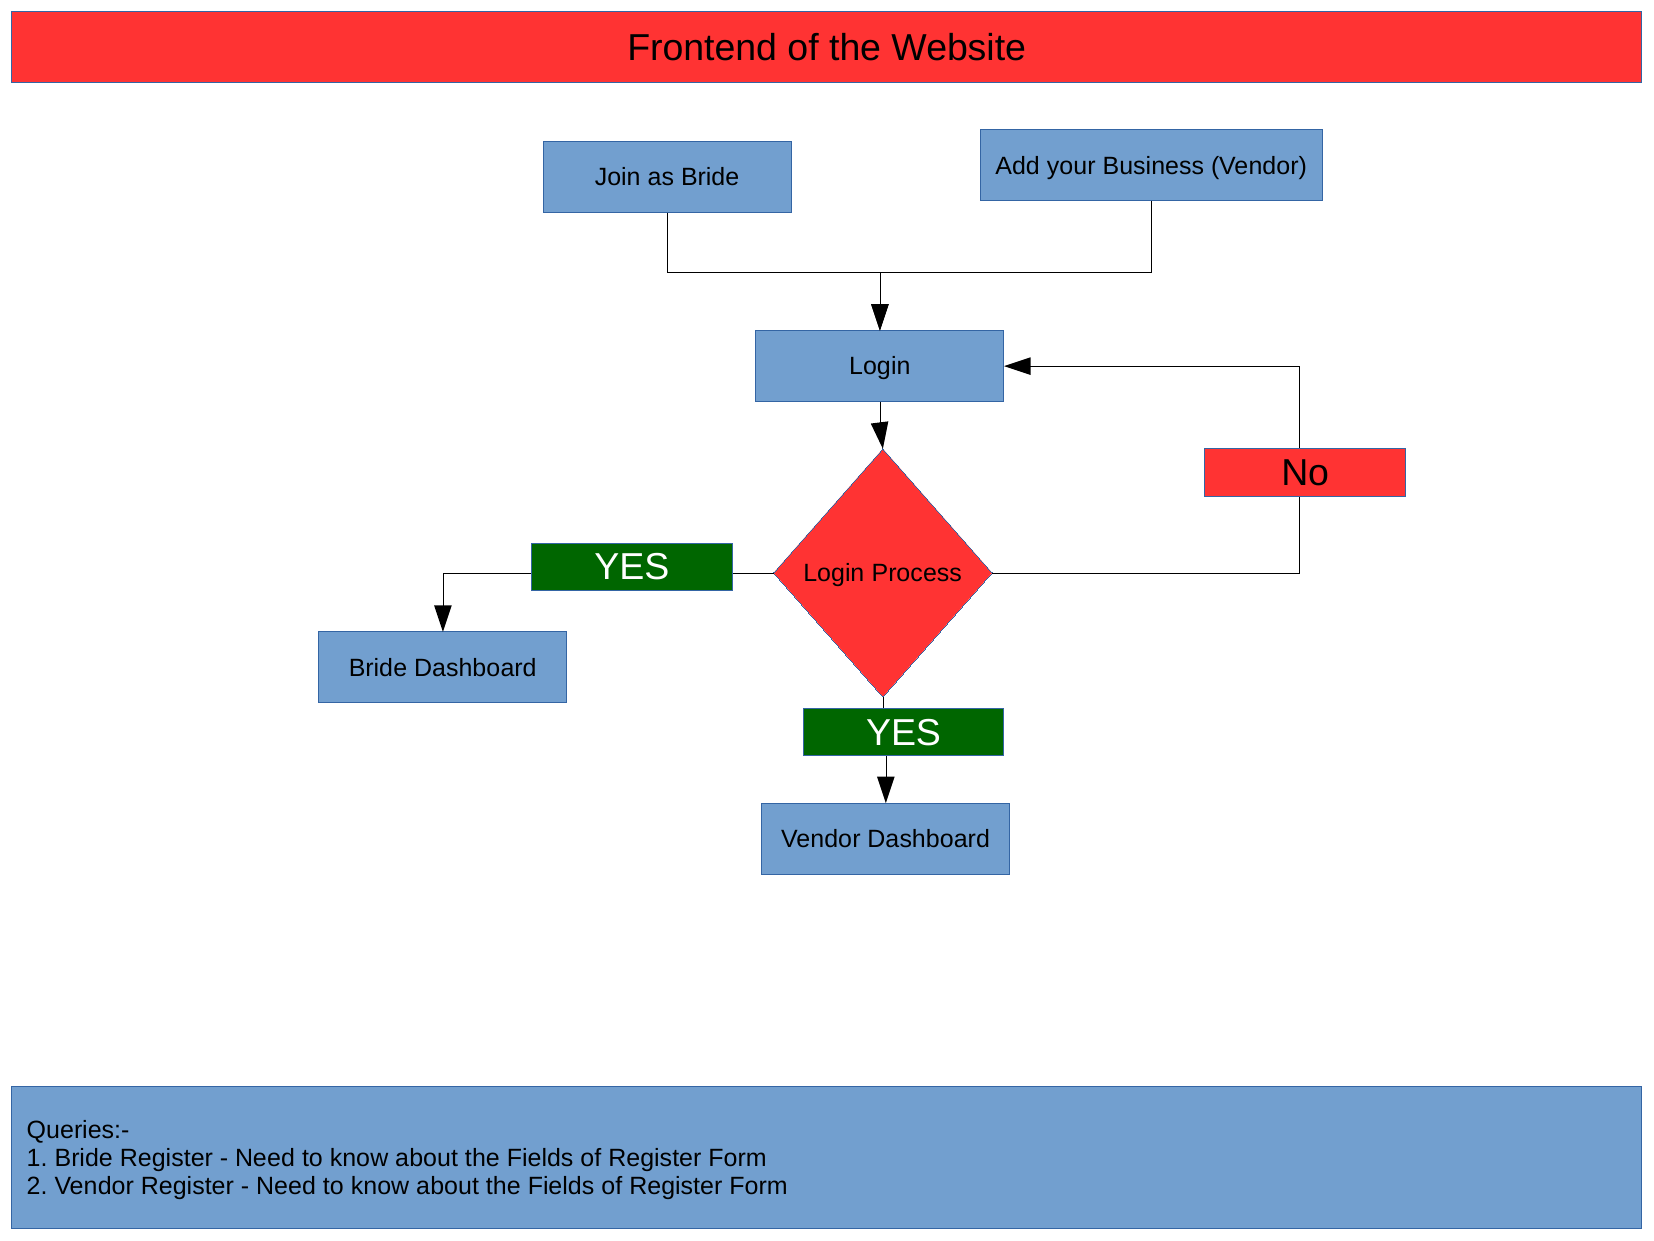

Frontend of the Website
Add your Business (Vendor)
Join as Bride
Login
Login Process
No
YES
Bride Dashboard
YES
Vendor Dashboard
Queries:-
1. Bride Register - Need to know about the Fields of Register Form
2. Vendor Register - Need to know about the Fields of Register Form